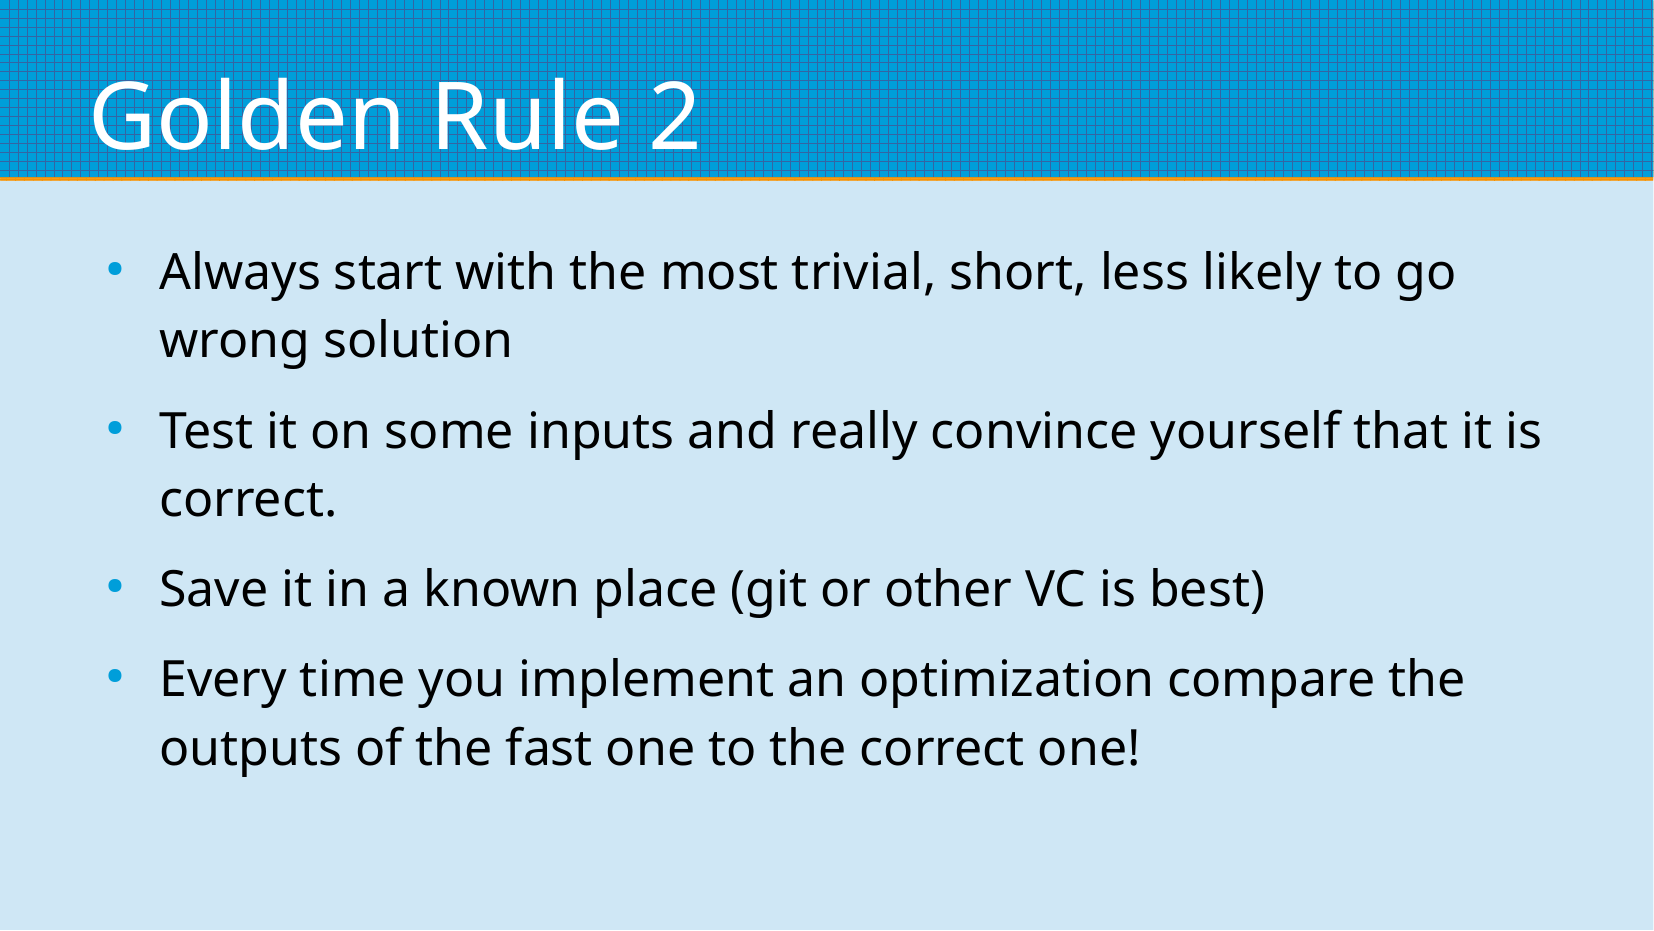

# Golden Rule 2
Always start with the most trivial, short, less likely to go wrong solution
Test it on some inputs and really convince yourself that it is correct.
Save it in a known place (git or other VC is best)
Every time you implement an optimization compare the outputs of the fast one to the correct one!